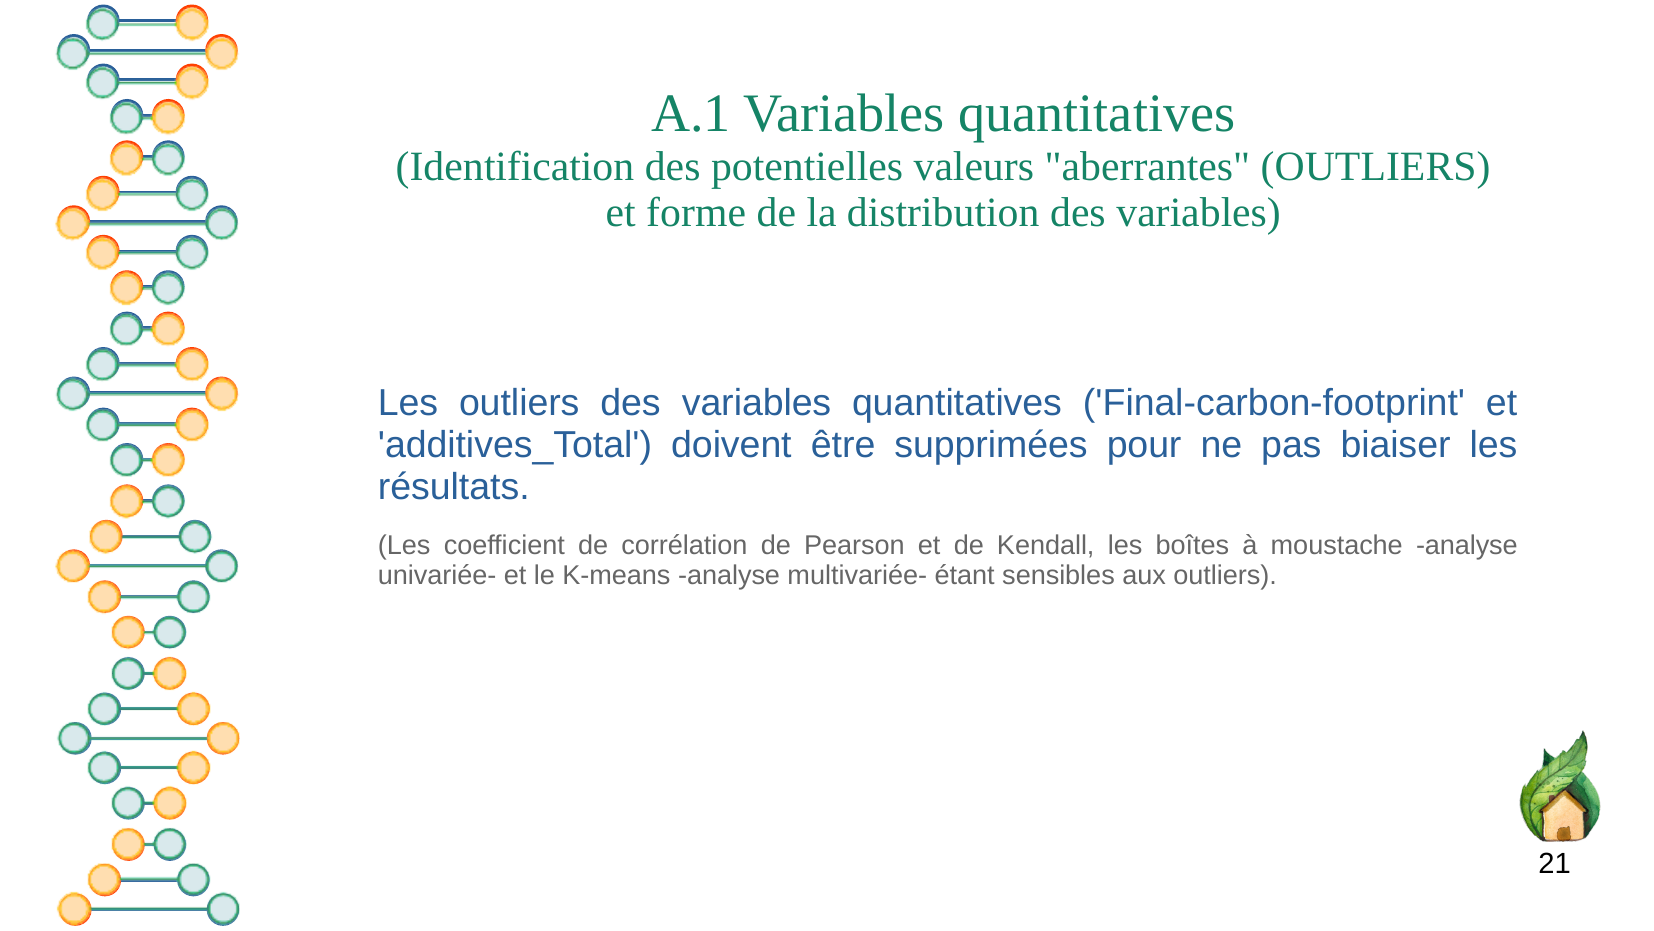

# A.1 Variables quantitatives (Identification des potentielles valeurs "aberrantes" (OUTLIERS) et forme de la distribution des variables)
Les outliers des variables quantitatives ('Final-carbon-footprint' et 'additives_Total') doivent être supprimées pour ne pas biaiser les résultats.
(Les coefficient de corrélation de Pearson et de Kendall, les boîtes à moustache -analyse univariée- et le K-means -analyse multivariée- étant sensibles aux outliers).
21